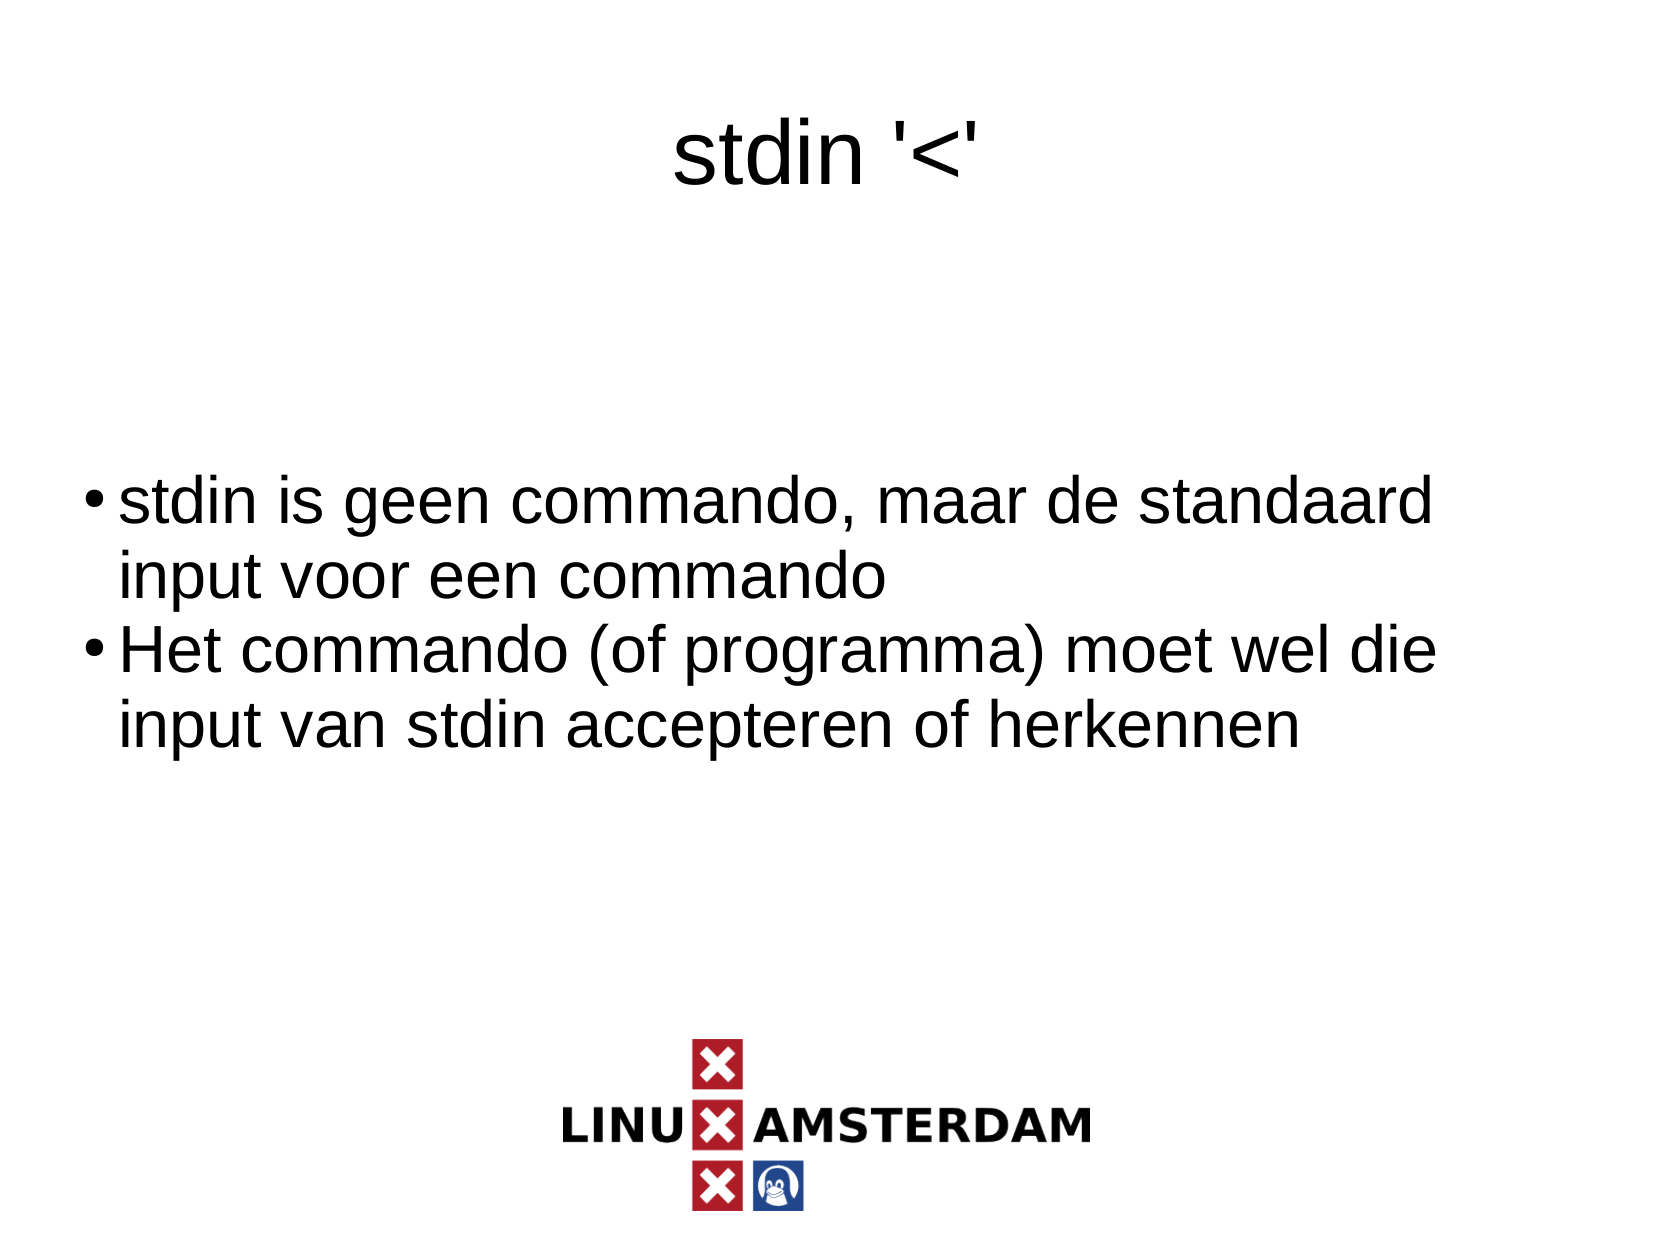

# stdin '<'
stdin is geen commando, maar de standaard input voor een commando
Het commando (of programma) moet wel die input van stdin accepteren of herkennen